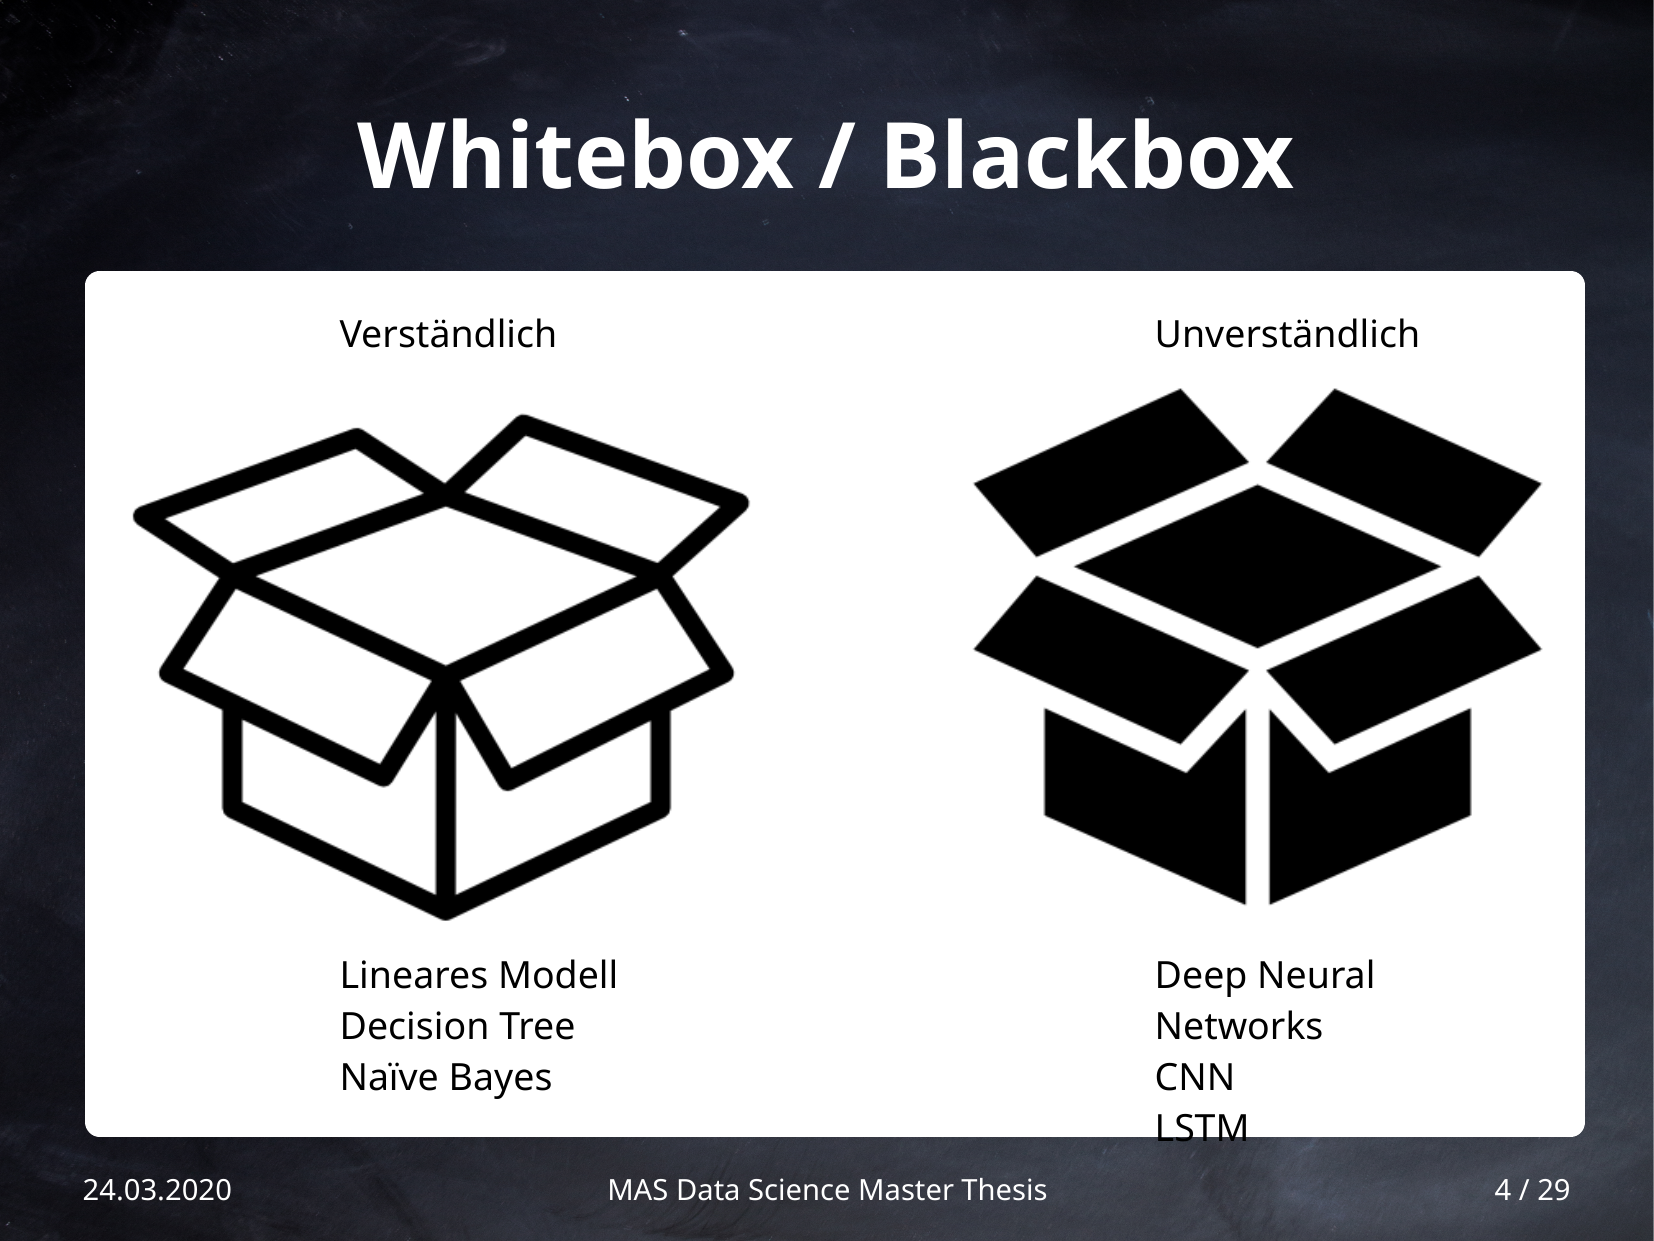

# Whitebox / Blackbox
Verständlich
Unverständlich
Lineares Modell
Decision Tree
Naïve Bayes
Deep Neural Networks
CNN
LSTM
4